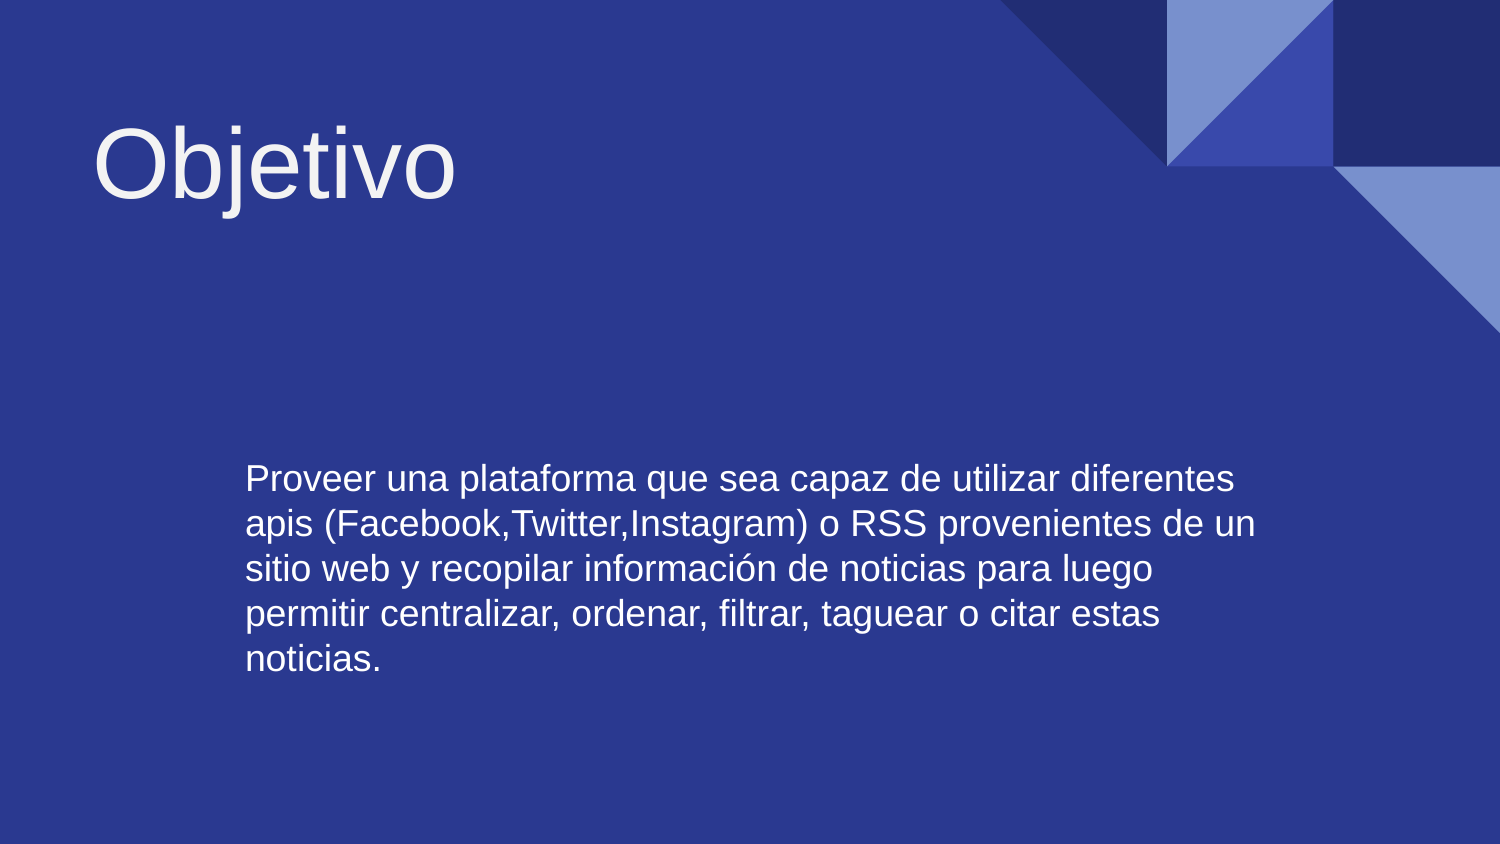

Objetivo
Proveer una plataforma que sea capaz de utilizar diferentes apis (Facebook,Twitter,Instagram) o RSS provenientes de un sitio web y recopilar información de noticias para luego permitir centralizar, ordenar, filtrar, taguear o citar estas noticias.